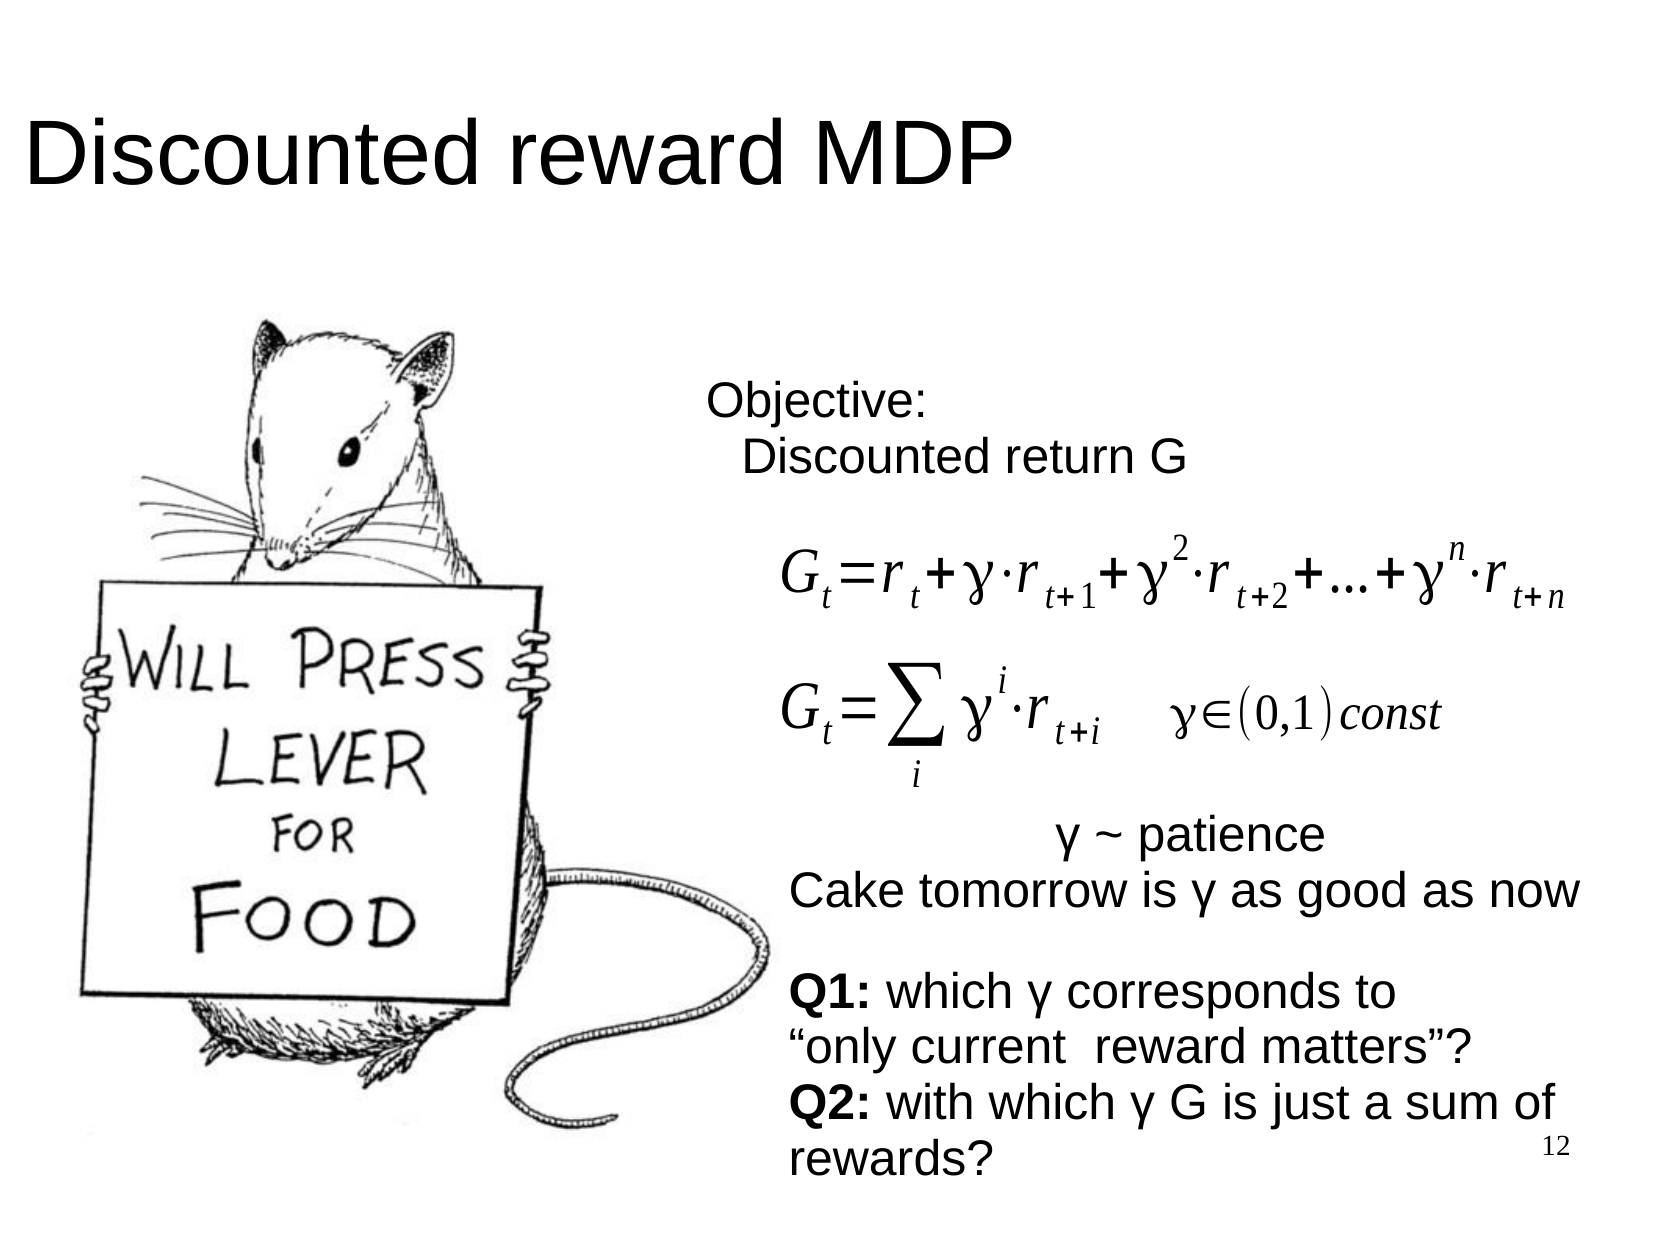

# Discounted reward MDP
Objective:
Discounted return G
γ ~ patience
Cake tomorrow is γ as good as now
Q1: which γ corresponds to
“only current reward matters”?
Q2: with which γ G is just a sum of rewards?
12